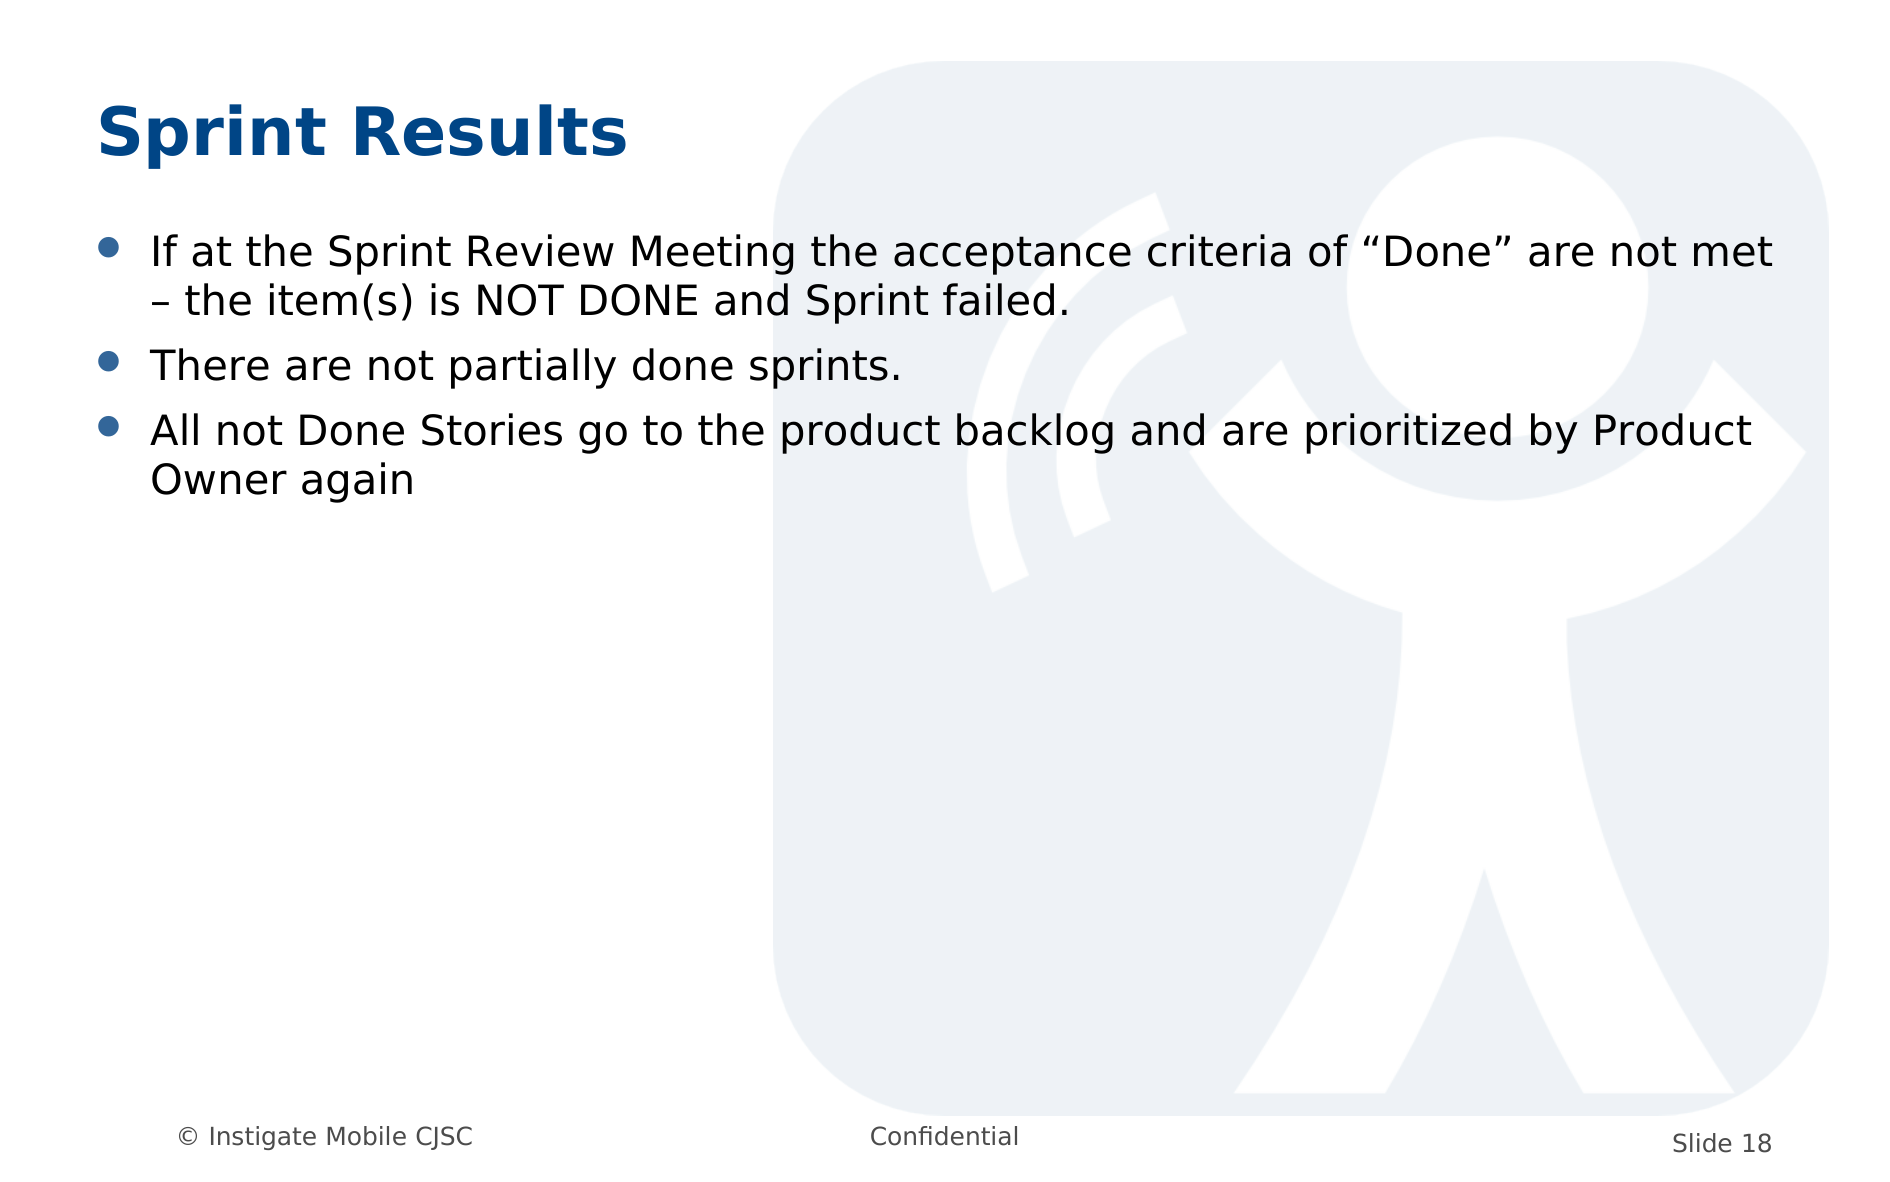

# Sprint Results
If at the Sprint Review Meeting the acceptance criteria of “Done” are not met – the item(s) is NOT DONE and Sprint failed.
There are not partially done sprints.
All not Done Stories go to the product backlog and are prioritized by Product Owner again